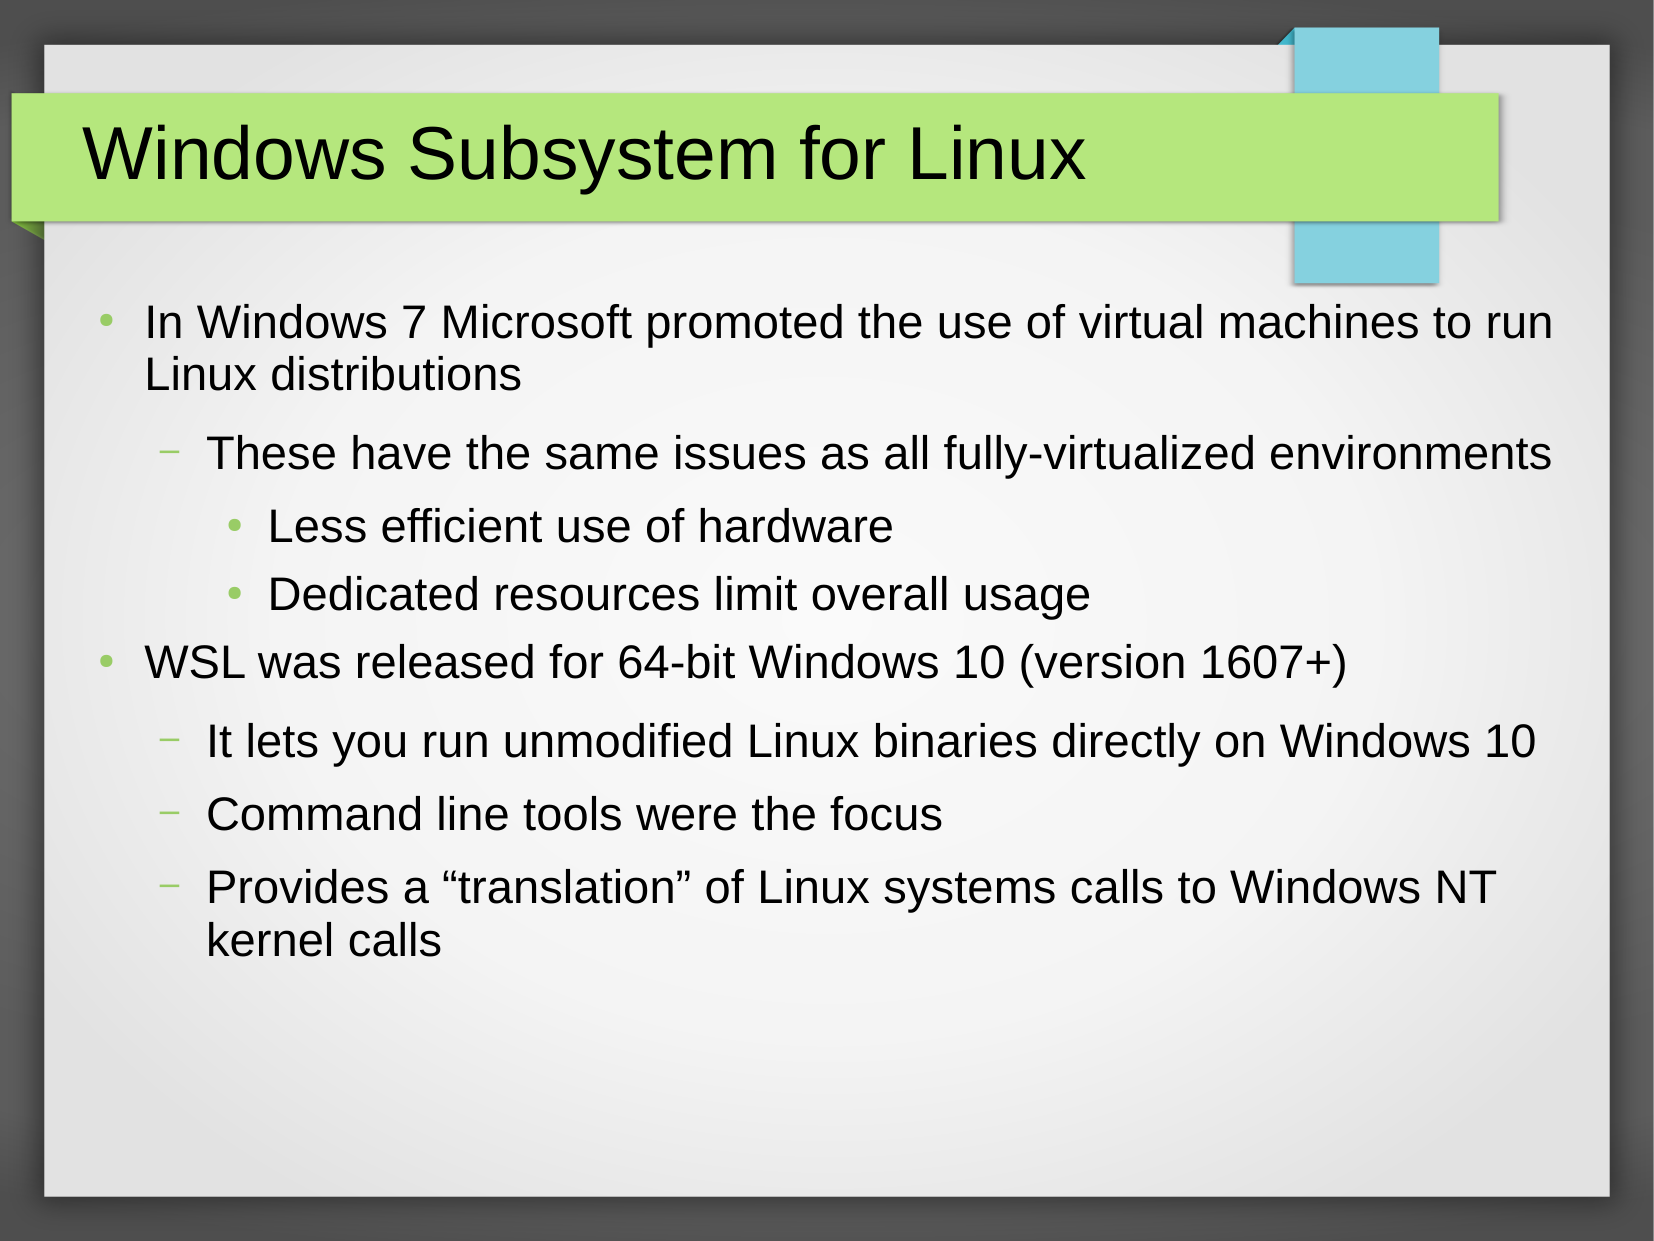

# Windows Subsystem for Linux
In Windows 7 Microsoft promoted the use of virtual machines to run Linux distributions
These have the same issues as all fully-virtualized environments
Less efficient use of hardware
Dedicated resources limit overall usage
WSL was released for 64-bit Windows 10 (version 1607+)
It lets you run unmodified Linux binaries directly on Windows 10
Command line tools were the focus
Provides a “translation” of Linux systems calls to Windows NT kernel calls